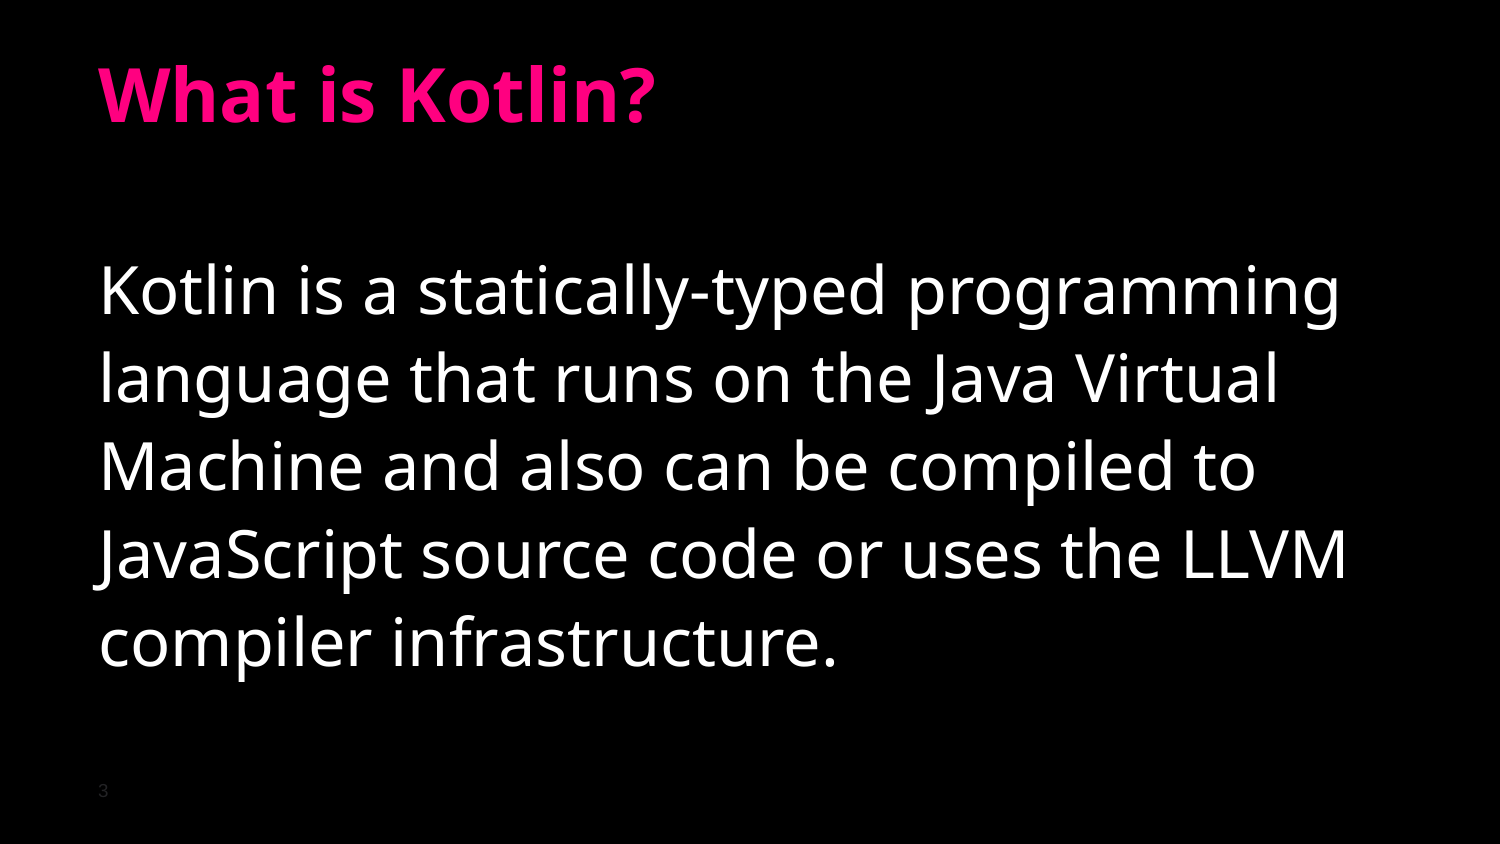

# What is Kotlin?
Kotlin is a statically-typed programming language that runs on the Java Virtual Machine and also can be compiled to JavaScript source code or uses the LLVM compiler infrastructure.